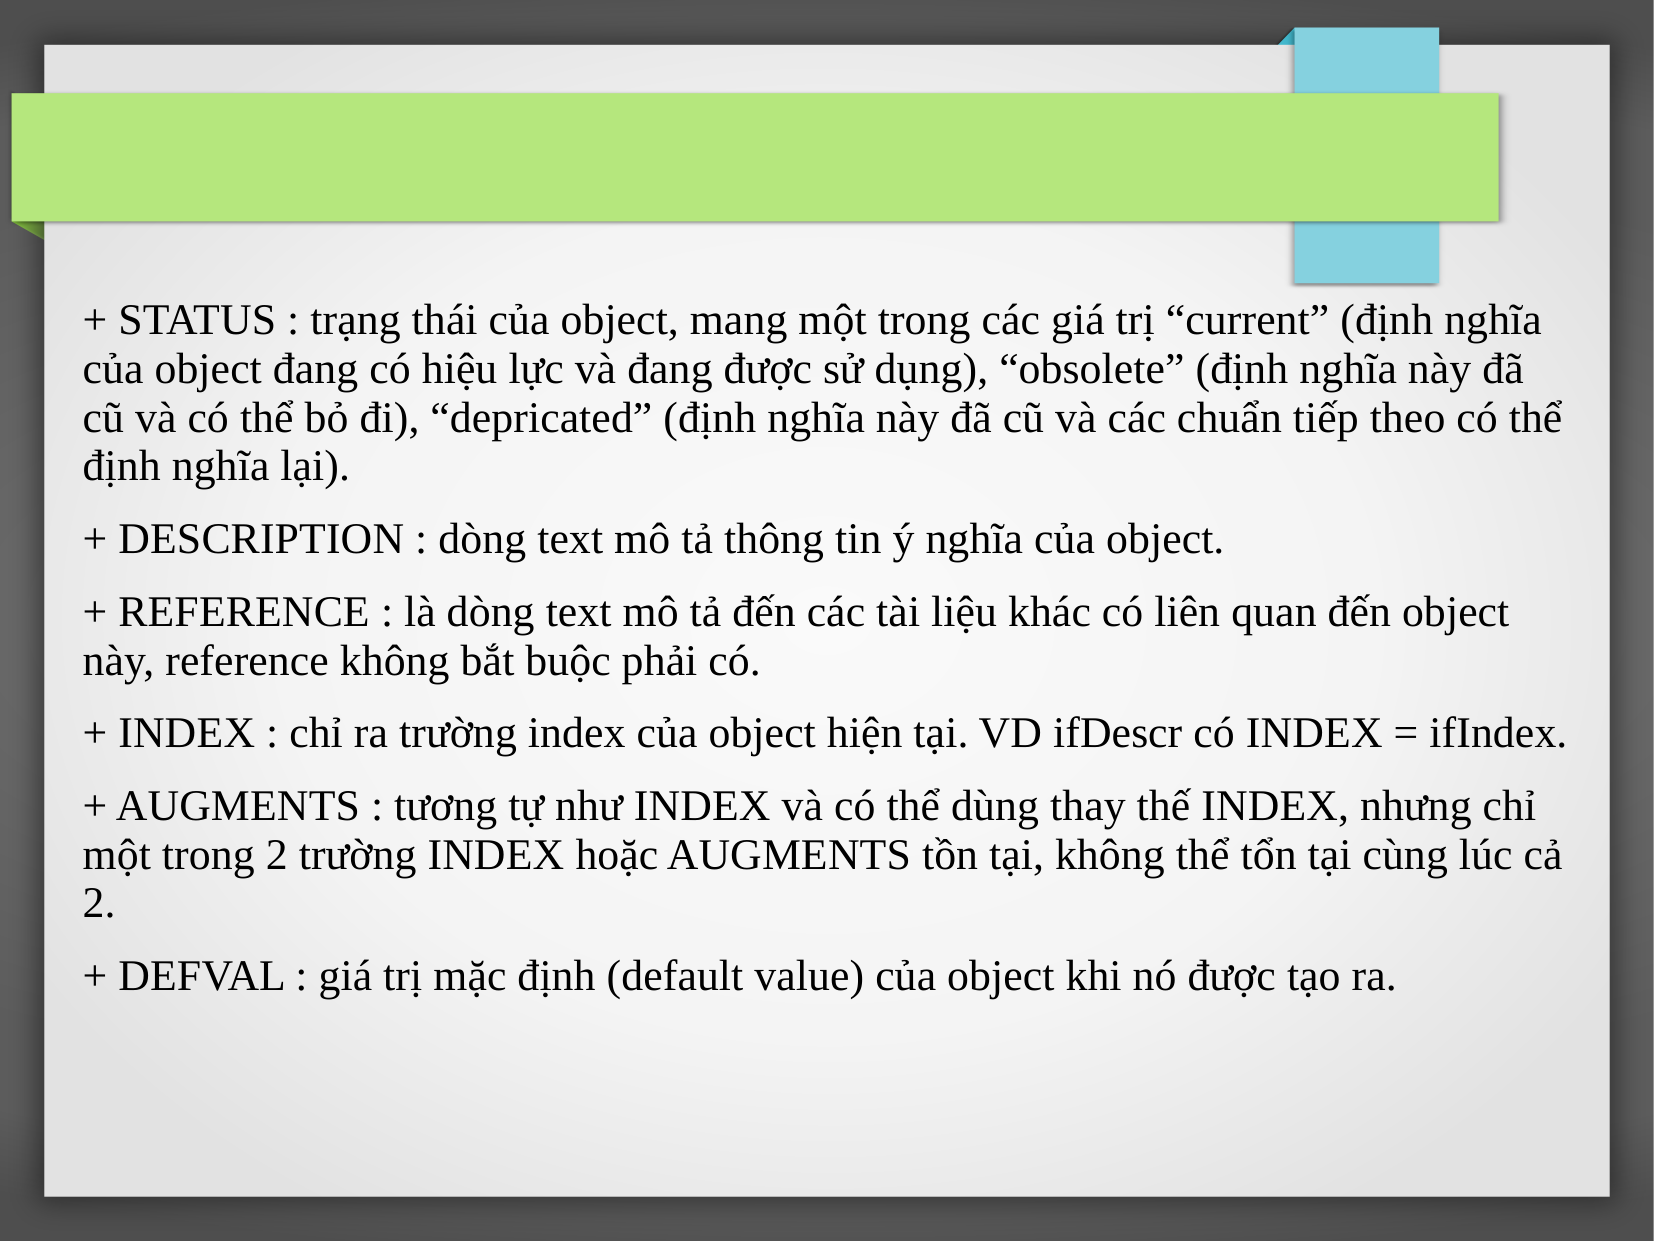

# + STATUS : trạng thái của object, mang một trong các giá trị “current” (định nghĩa của object đang có hiệu lực và đang được sử dụng), “obsolete” (định nghĩa này đã cũ và có thể bỏ đi), “depricated” (định nghĩa này đã cũ và các chuẩn tiếp theo có thể định nghĩa lại).
+ DESCRIPTION : dòng text mô tả thông tin ý nghĩa của object.
+ REFERENCE : là dòng text mô tả đến các tài liệu khác có liên quan đến object này, reference không bắt buộc phải có.
+ INDEX : chỉ ra trường index của object hiện tại. VD ifDescr có INDEX = ifIndex.
+ AUGMENTS : tương tự như INDEX và có thể dùng thay thế INDEX, nhưng chỉ một trong 2 trường INDEX hoặc AUGMENTS tồn tại, không thể tổn tại cùng lúc cả 2.
+ DEFVAL : giá trị mặc định (default value) của object khi nó được tạo ra.